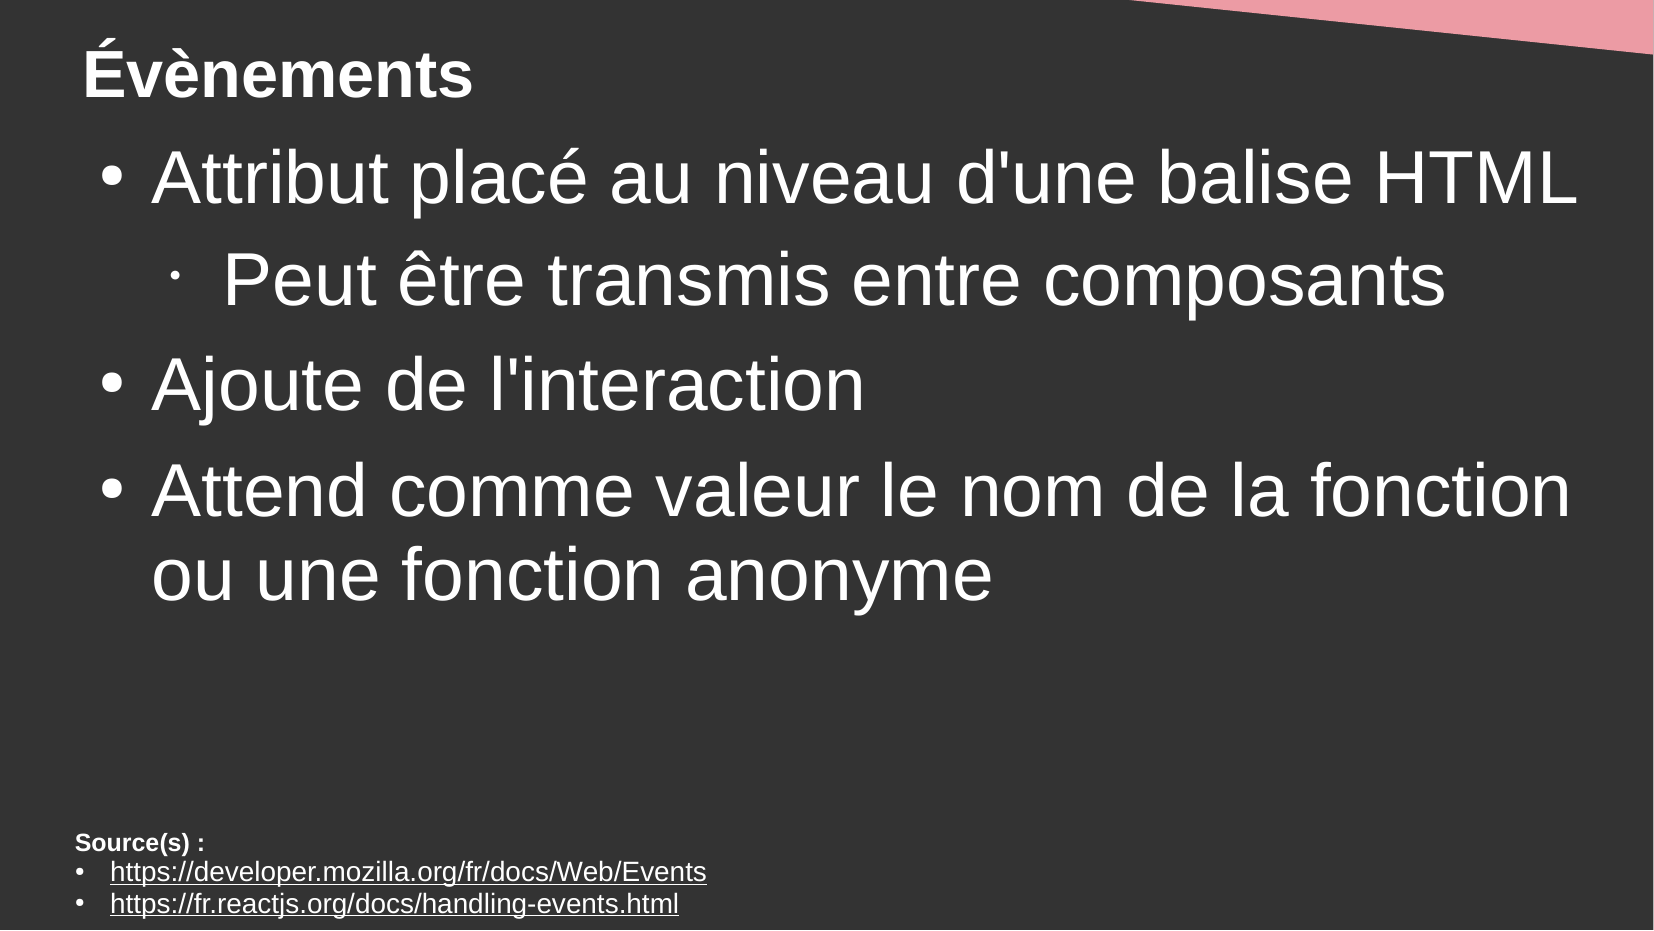

# Évènements
Attribut placé au niveau d'une balise HTML
Peut être transmis entre composants
Ajoute de l'interaction
Attend comme valeur le nom de la fonction ou une fonction anonyme
Source(s) :
https://developer.mozilla.org/fr/docs/Web/Events
https://fr.reactjs.org/docs/handling-events.html